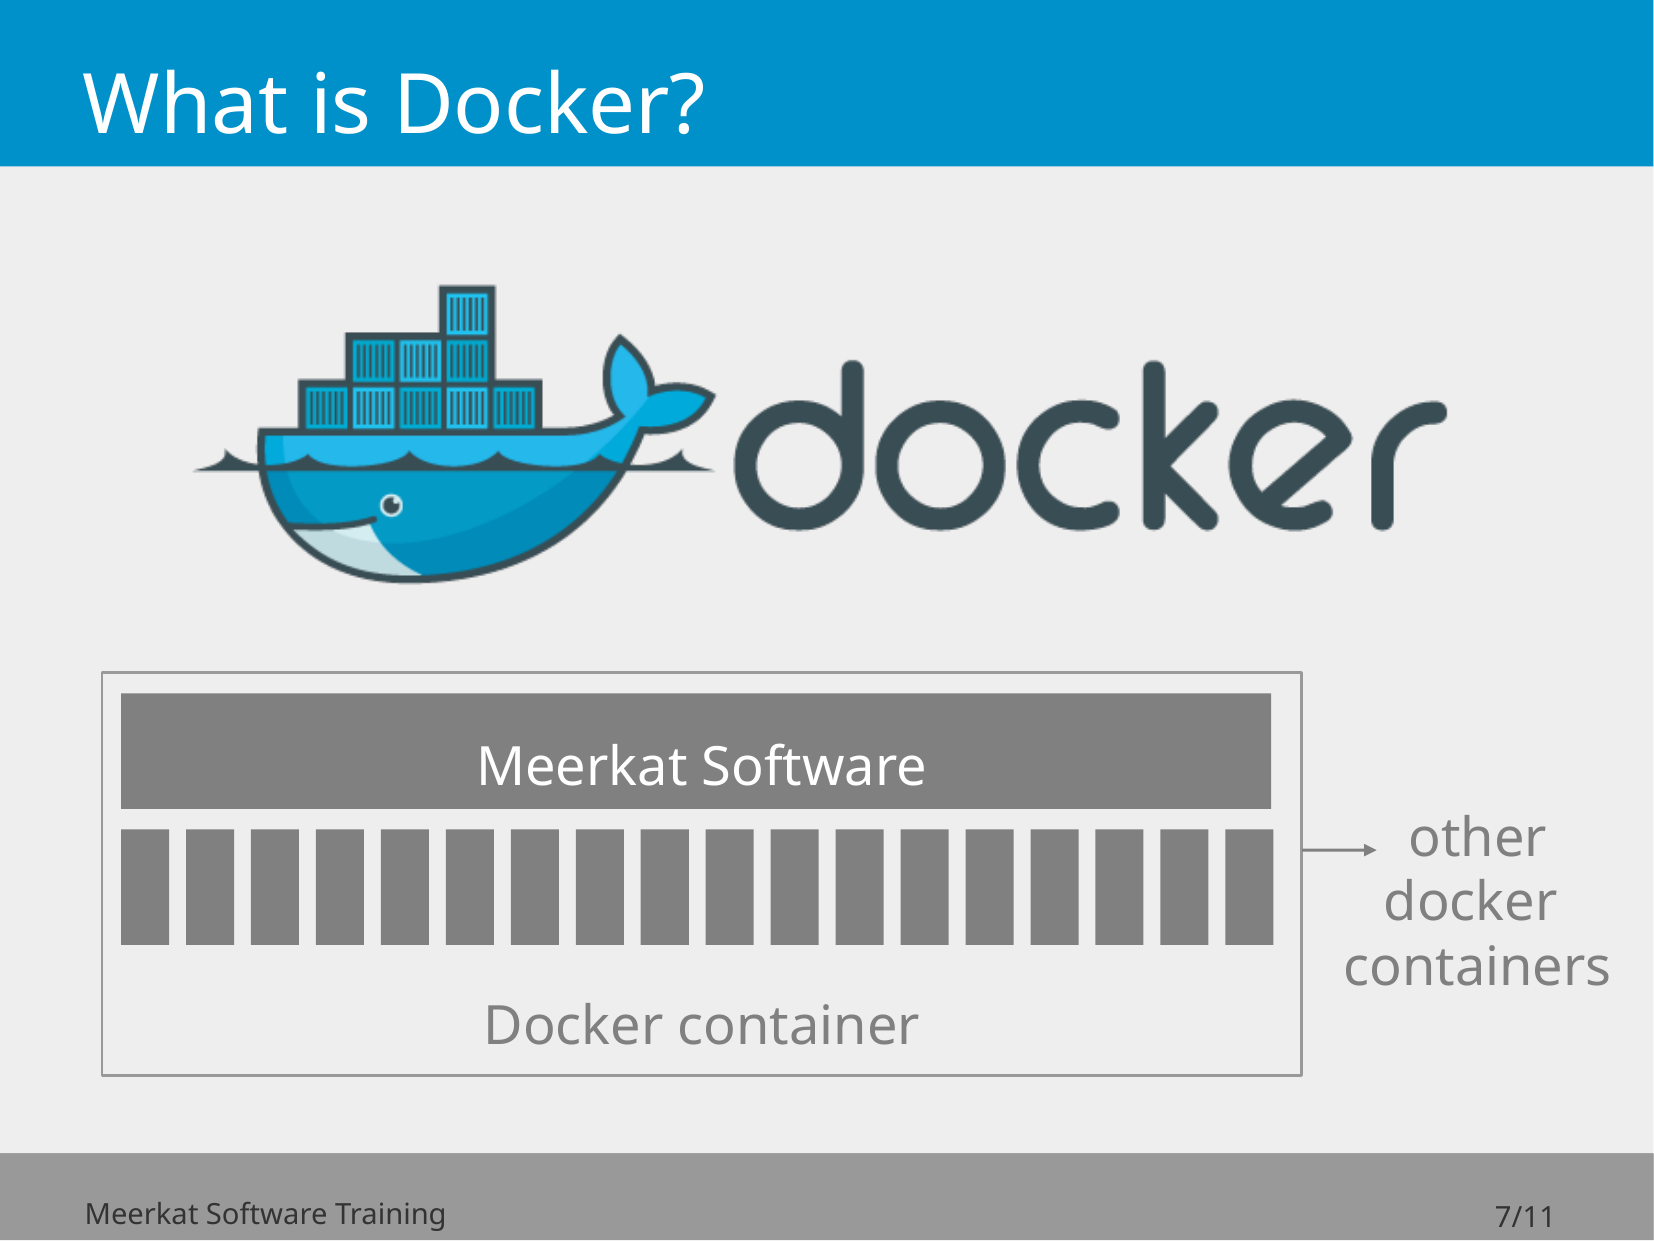

What is Docker?
Meerkat Software
other
docker
containers
Docker container